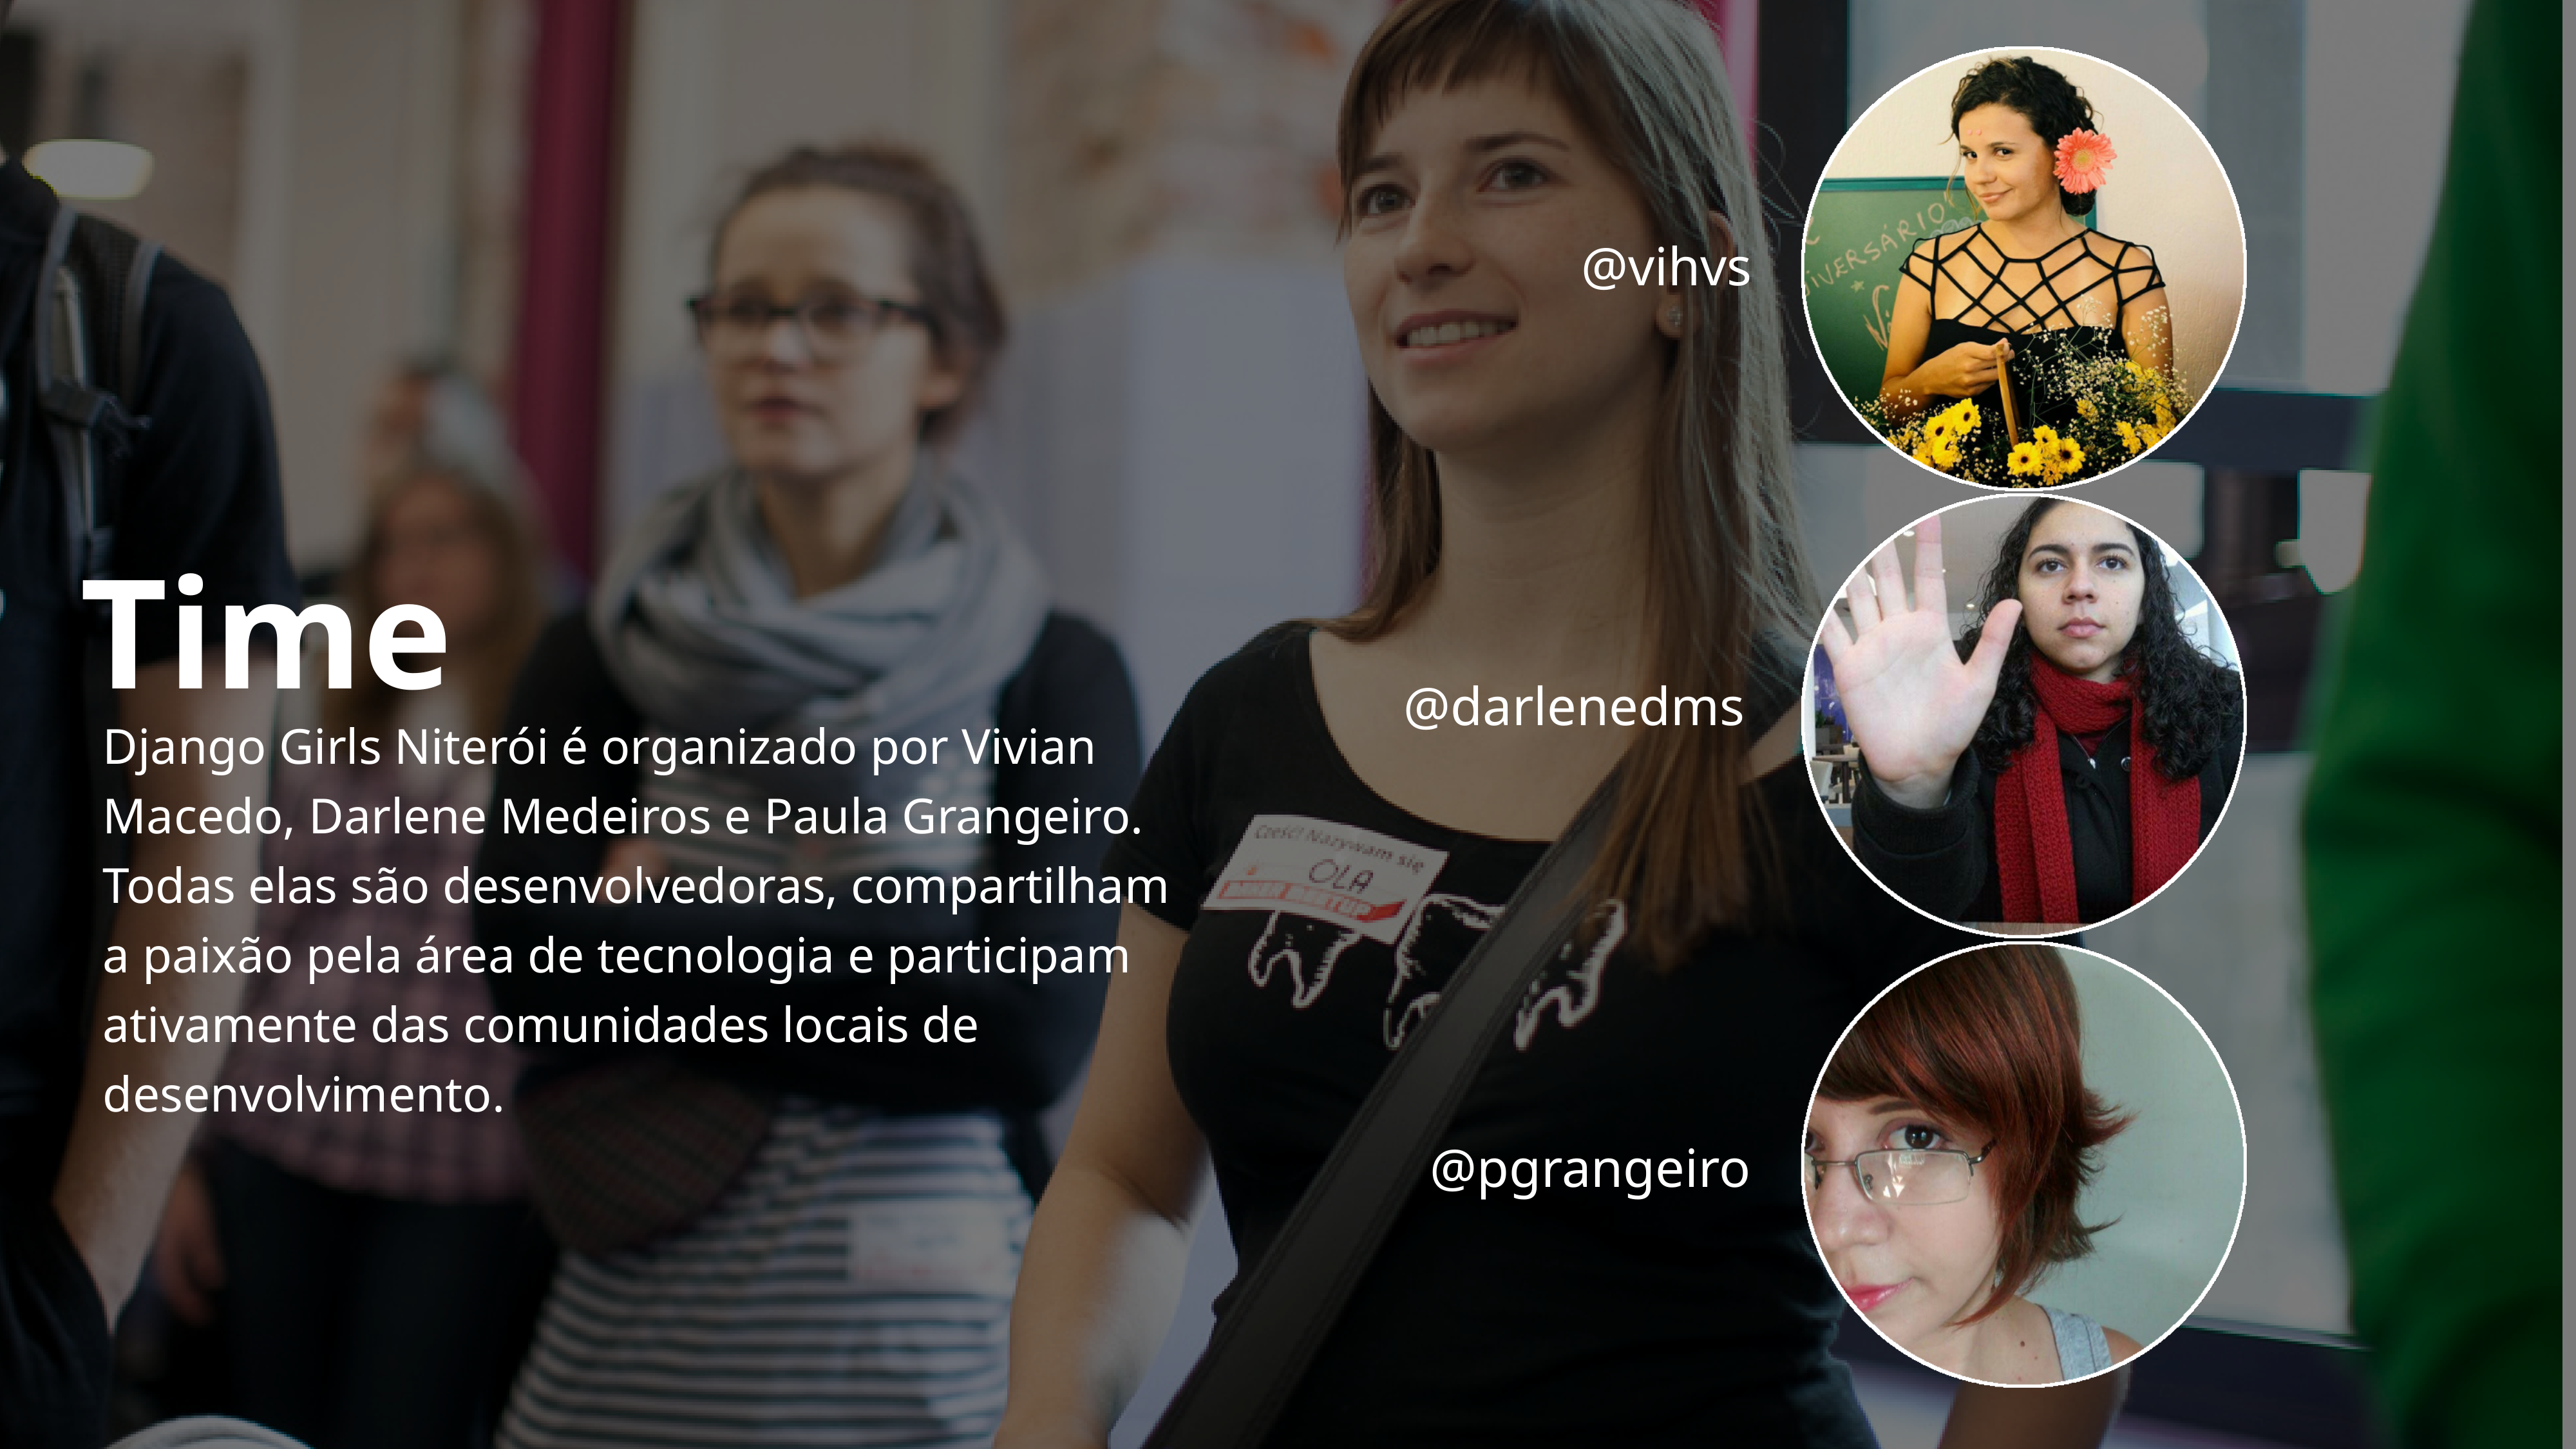

@vihvs
Time
@darlenedms
Django Girls Niterói é organizado por Vivian Macedo, Darlene Medeiros e Paula Grangeiro. Todas elas são desenvolvedoras, compartilham a paixão pela área de tecnologia e participam ativamente das comunidades locais de desenvolvimento.
@pgrangeiro